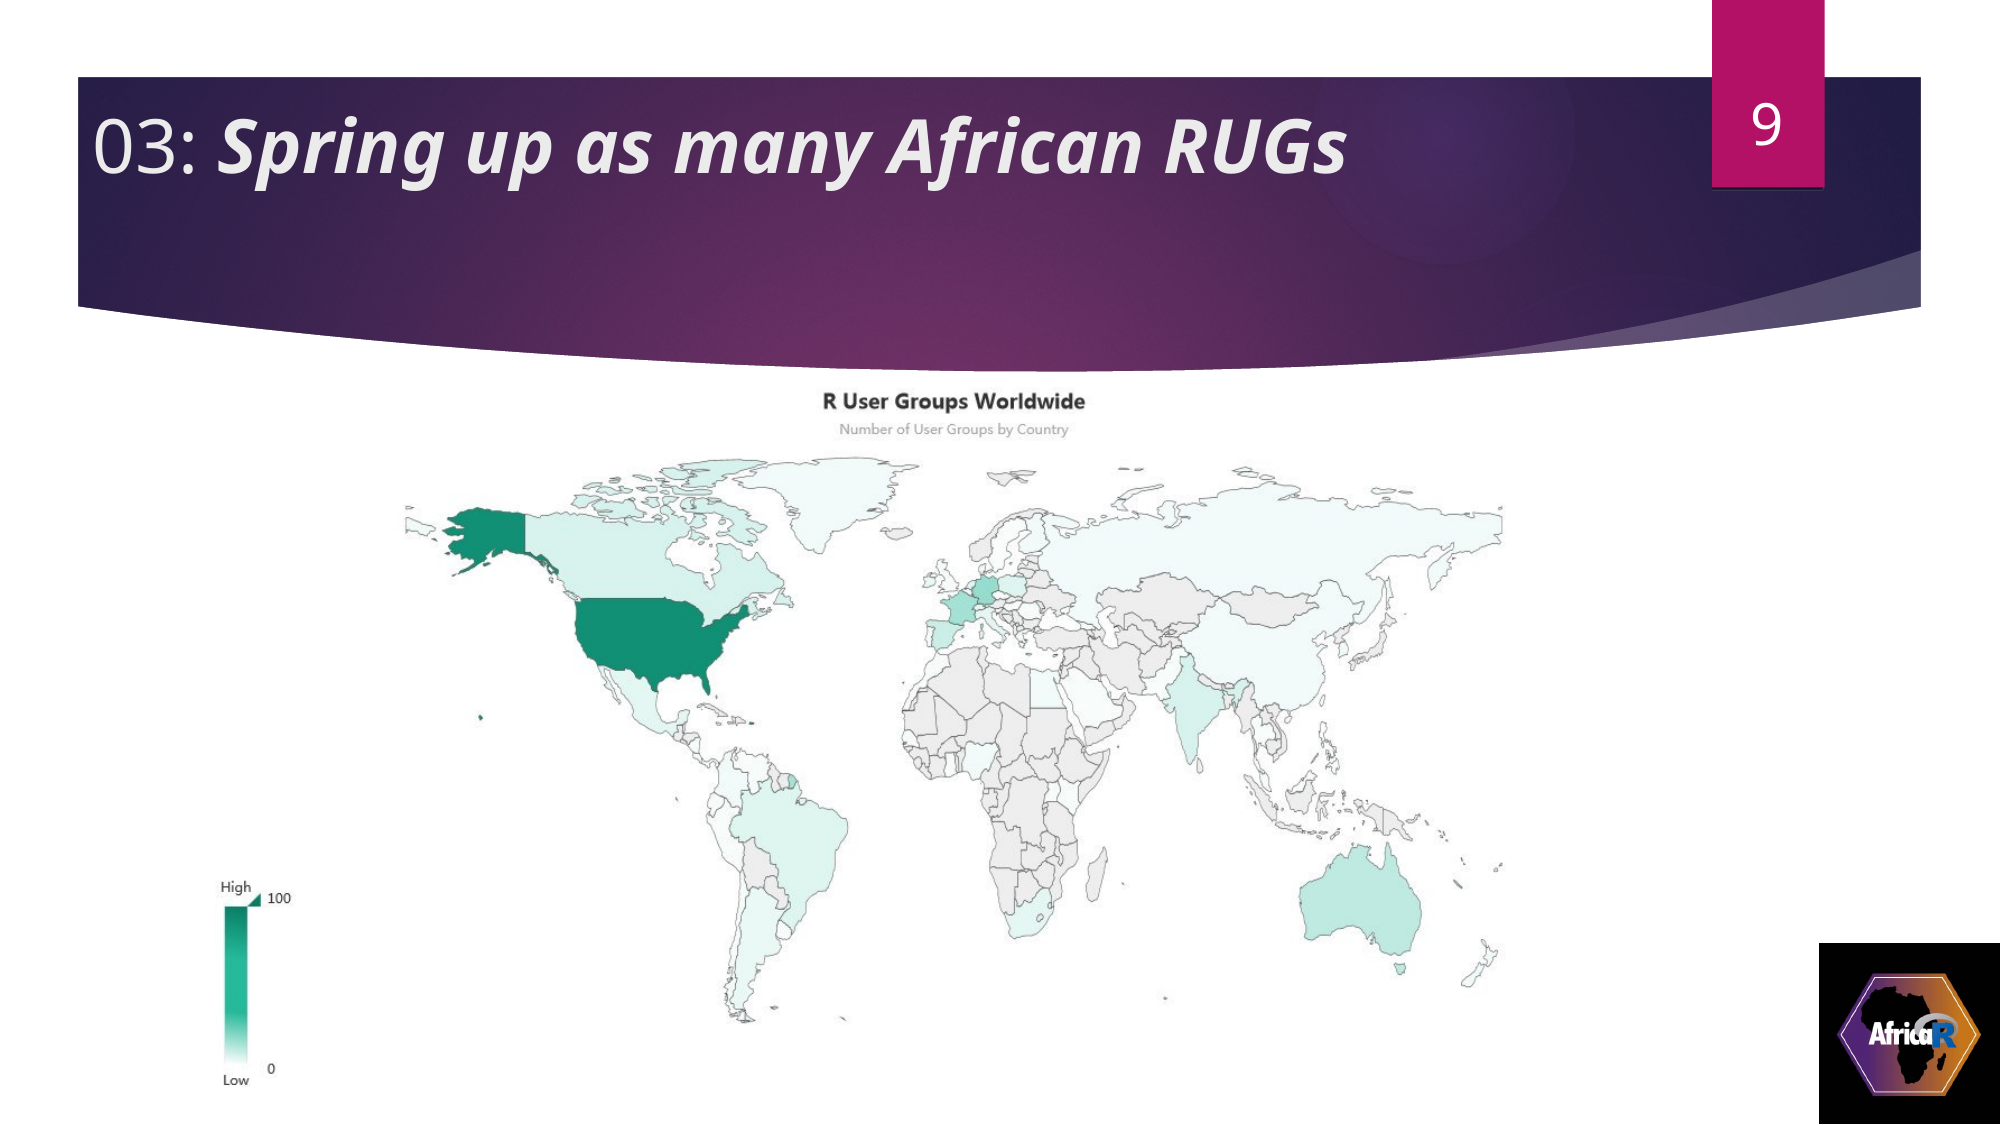

9
# 03: Spring up as many African RUGs
@AfricaRUsers